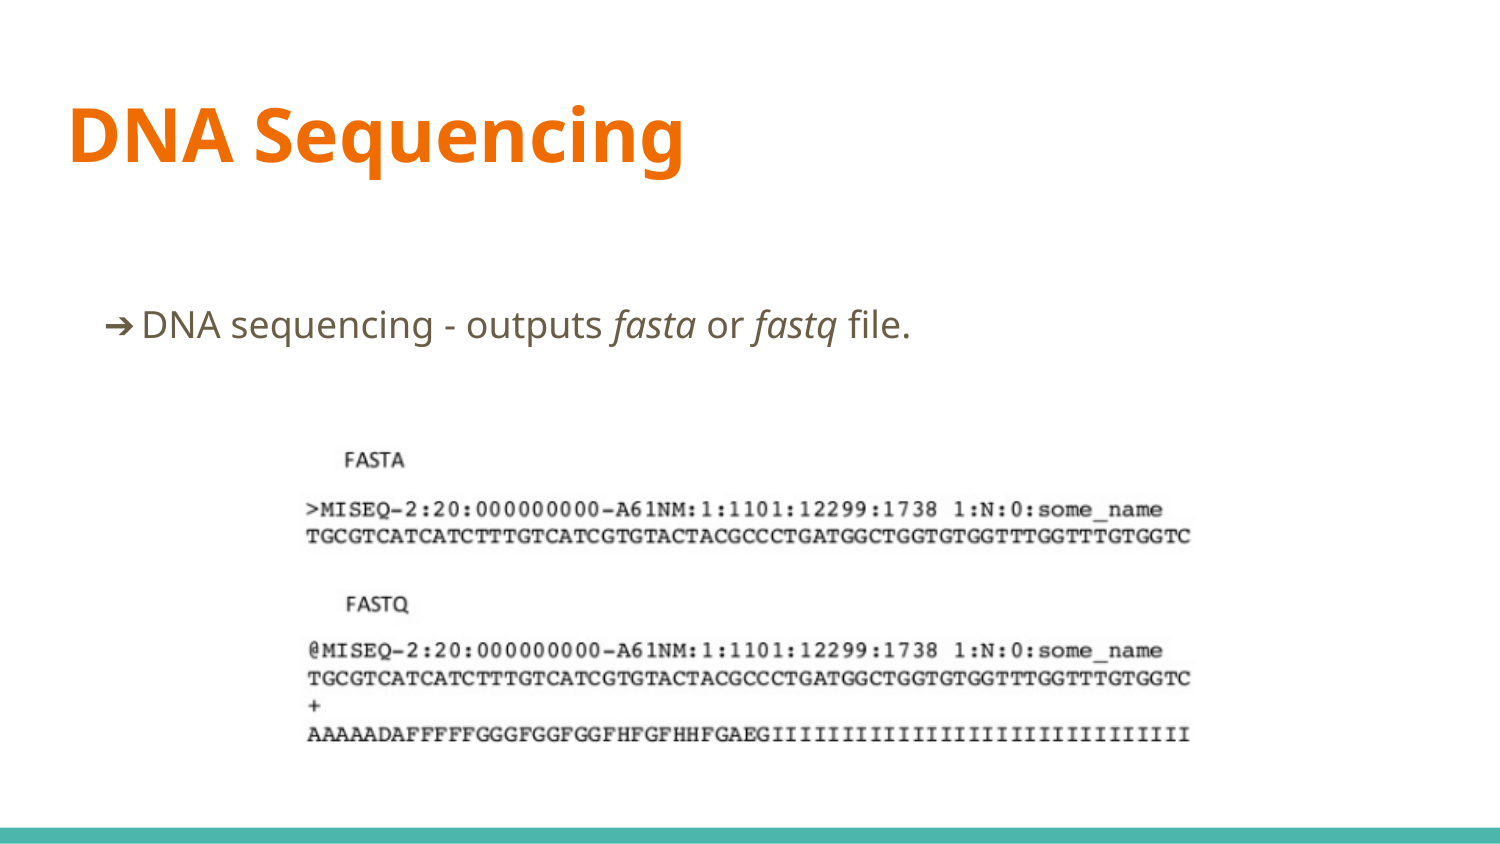

# DNA Sequencing
DNA sequencing - outputs fasta or fastq file.